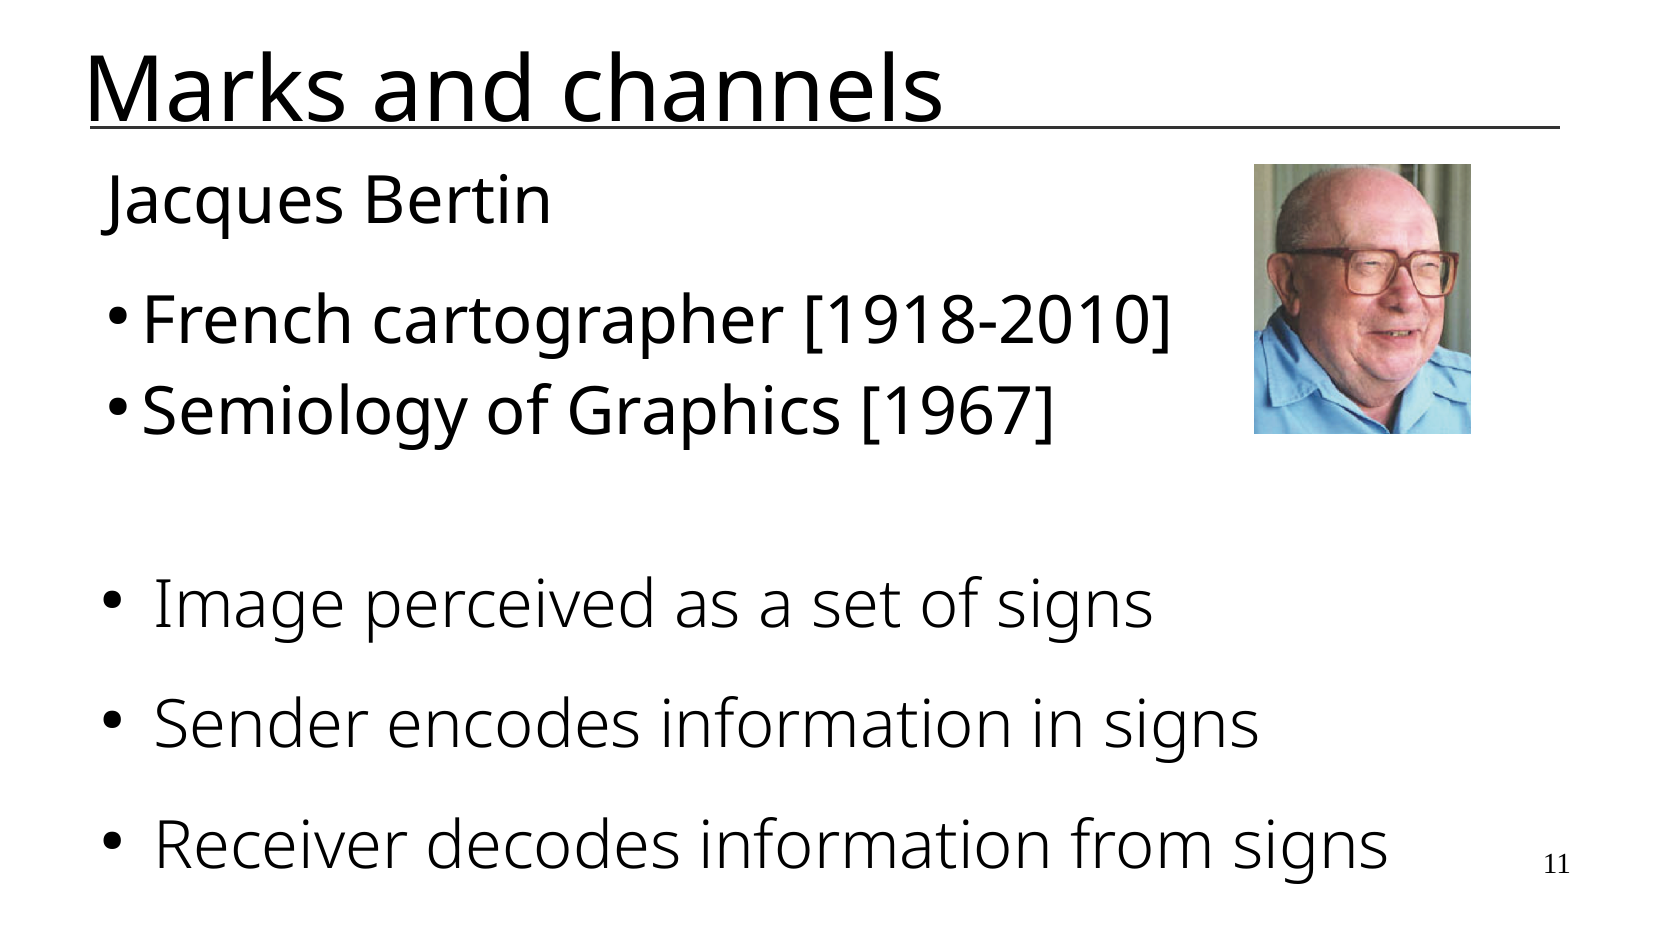

# Marks and channels
Jacques Bertin
French cartographer [1918-2010]
Semiology of Graphics [1967]
Image perceived as a set of signs
Sender encodes information in signs
Receiver decodes information from signs
11